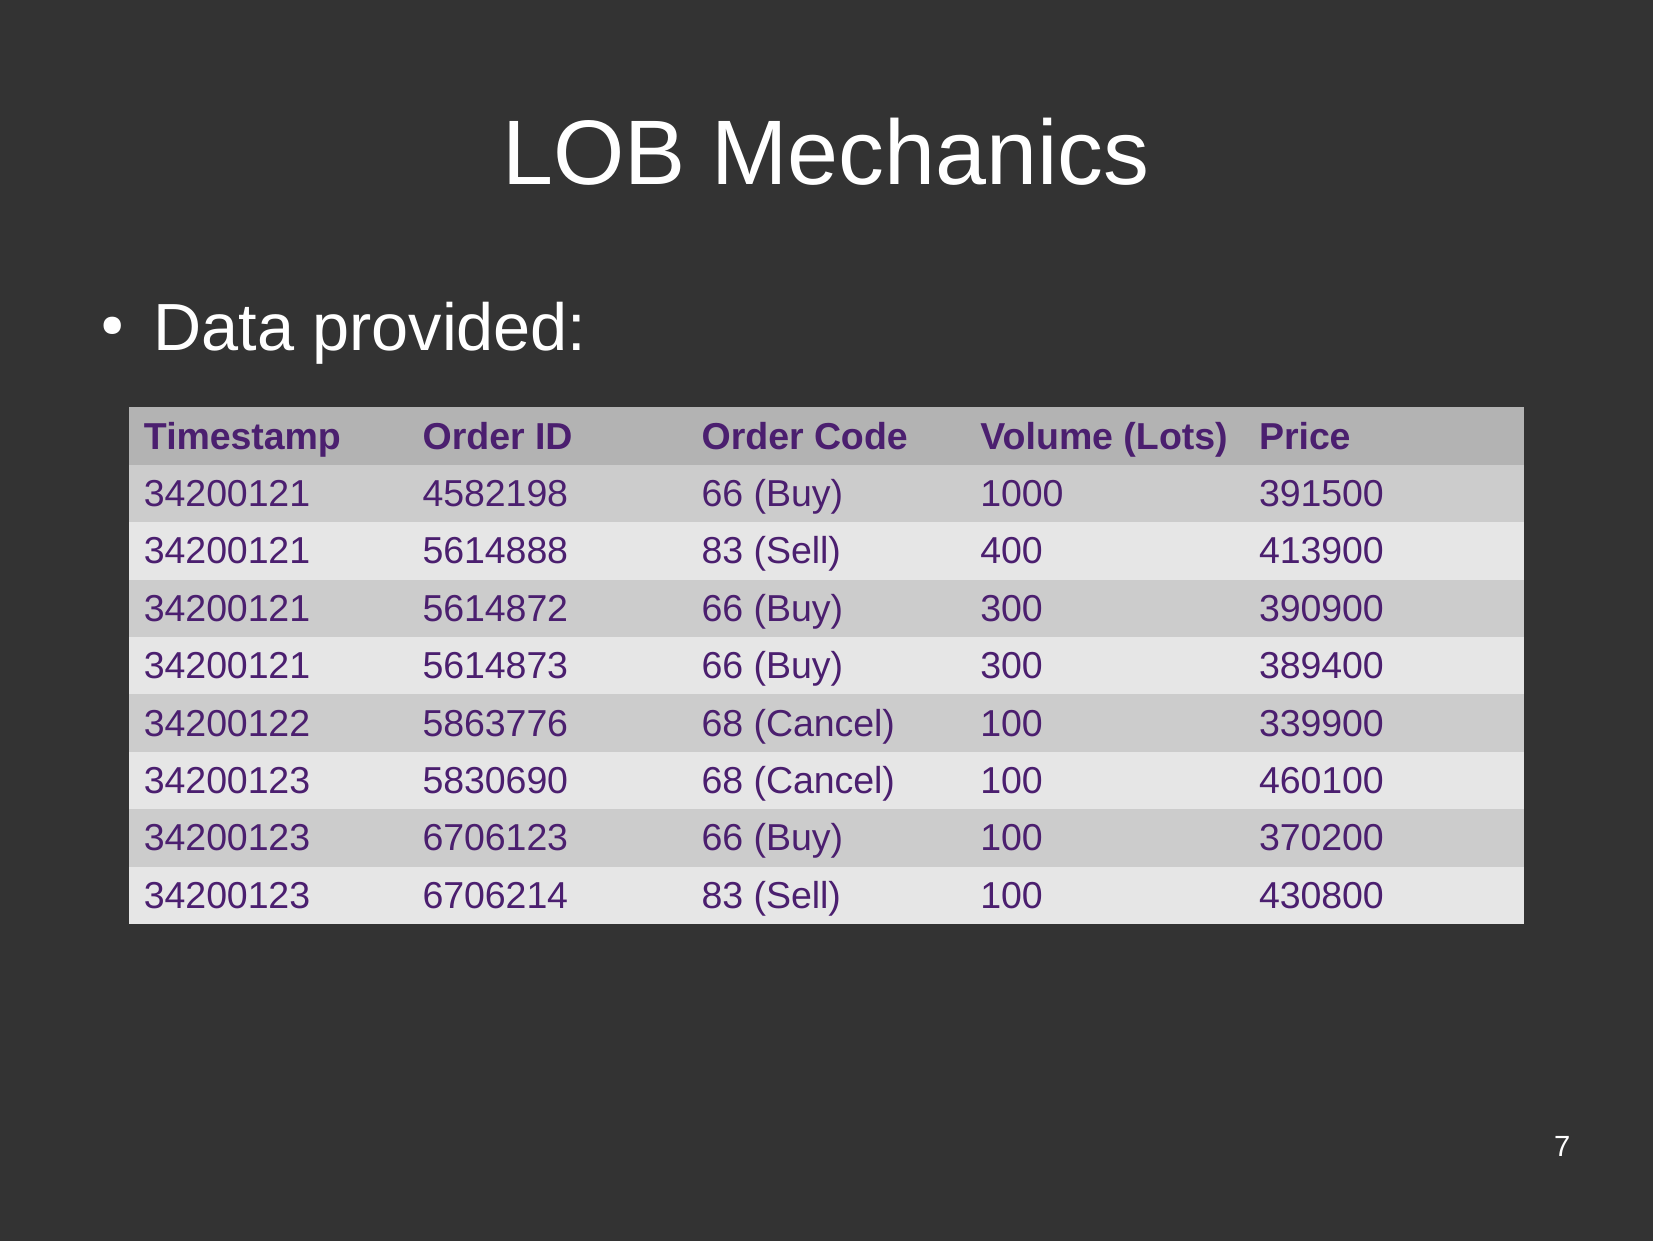

# LOB Mechanics
Data provided:
| Timestamp | Order ID | Order Code | Volume (Lots) | Price |
| --- | --- | --- | --- | --- |
| 34200121 | 4582198 | 66 (Buy) | 1000 | 391500 |
| 34200121 | 5614888 | 83 (Sell) | 400 | 413900 |
| 34200121 | 5614872 | 66 (Buy) | 300 | 390900 |
| 34200121 | 5614873 | 66 (Buy) | 300 | 389400 |
| 34200122 | 5863776 | 68 (Cancel) | 100 | 339900 |
| 34200123 | 5830690 | 68 (Cancel) | 100 | 460100 |
| 34200123 | 6706123 | 66 (Buy) | 100 | 370200 |
| 34200123 | 6706214 | 83 (Sell) | 100 | 430800 |
7